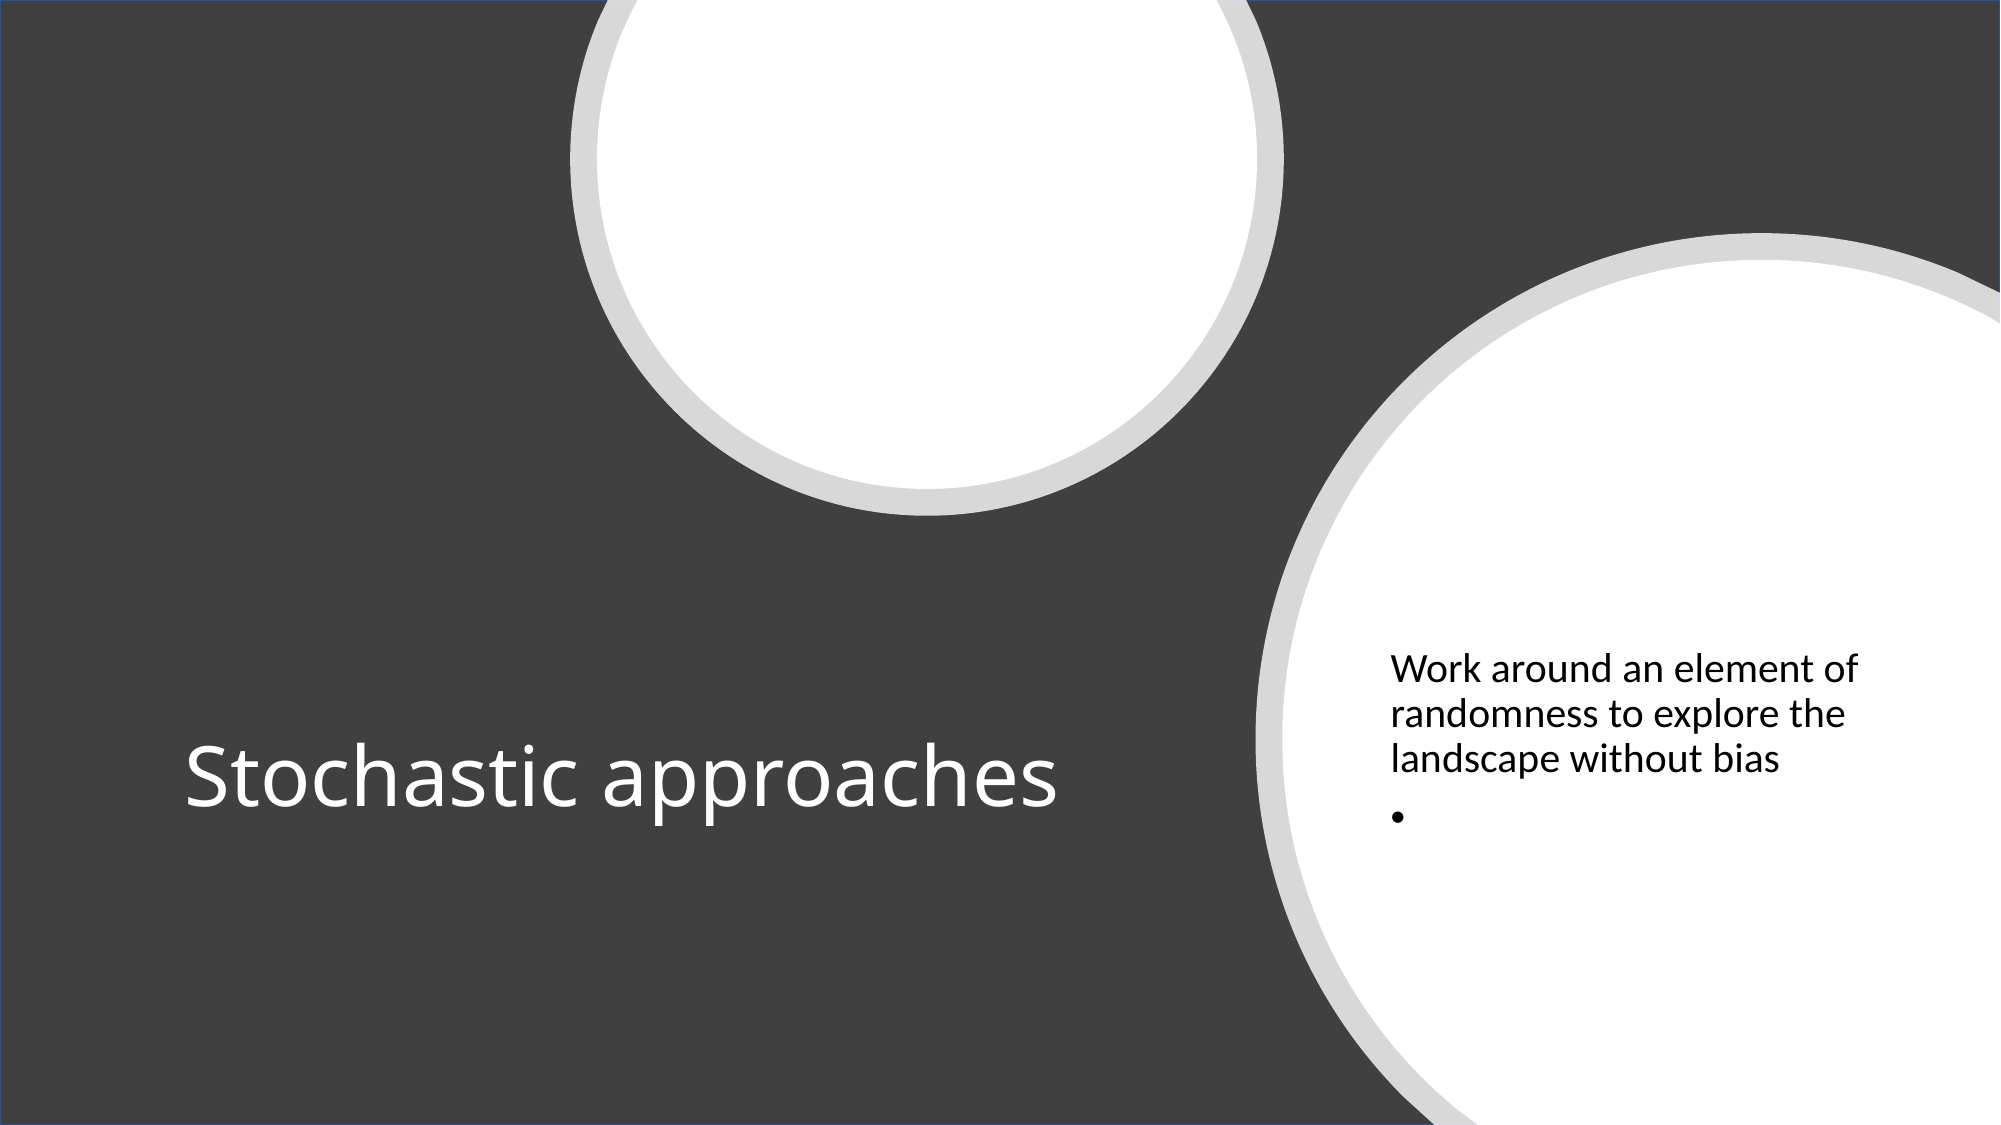

Genetic algorithms
Covariance matrix adaptation evolution strategy
Particle swarm optimization
Work around an element of randomness to explore the landscape without bias
# Stochastic approaches